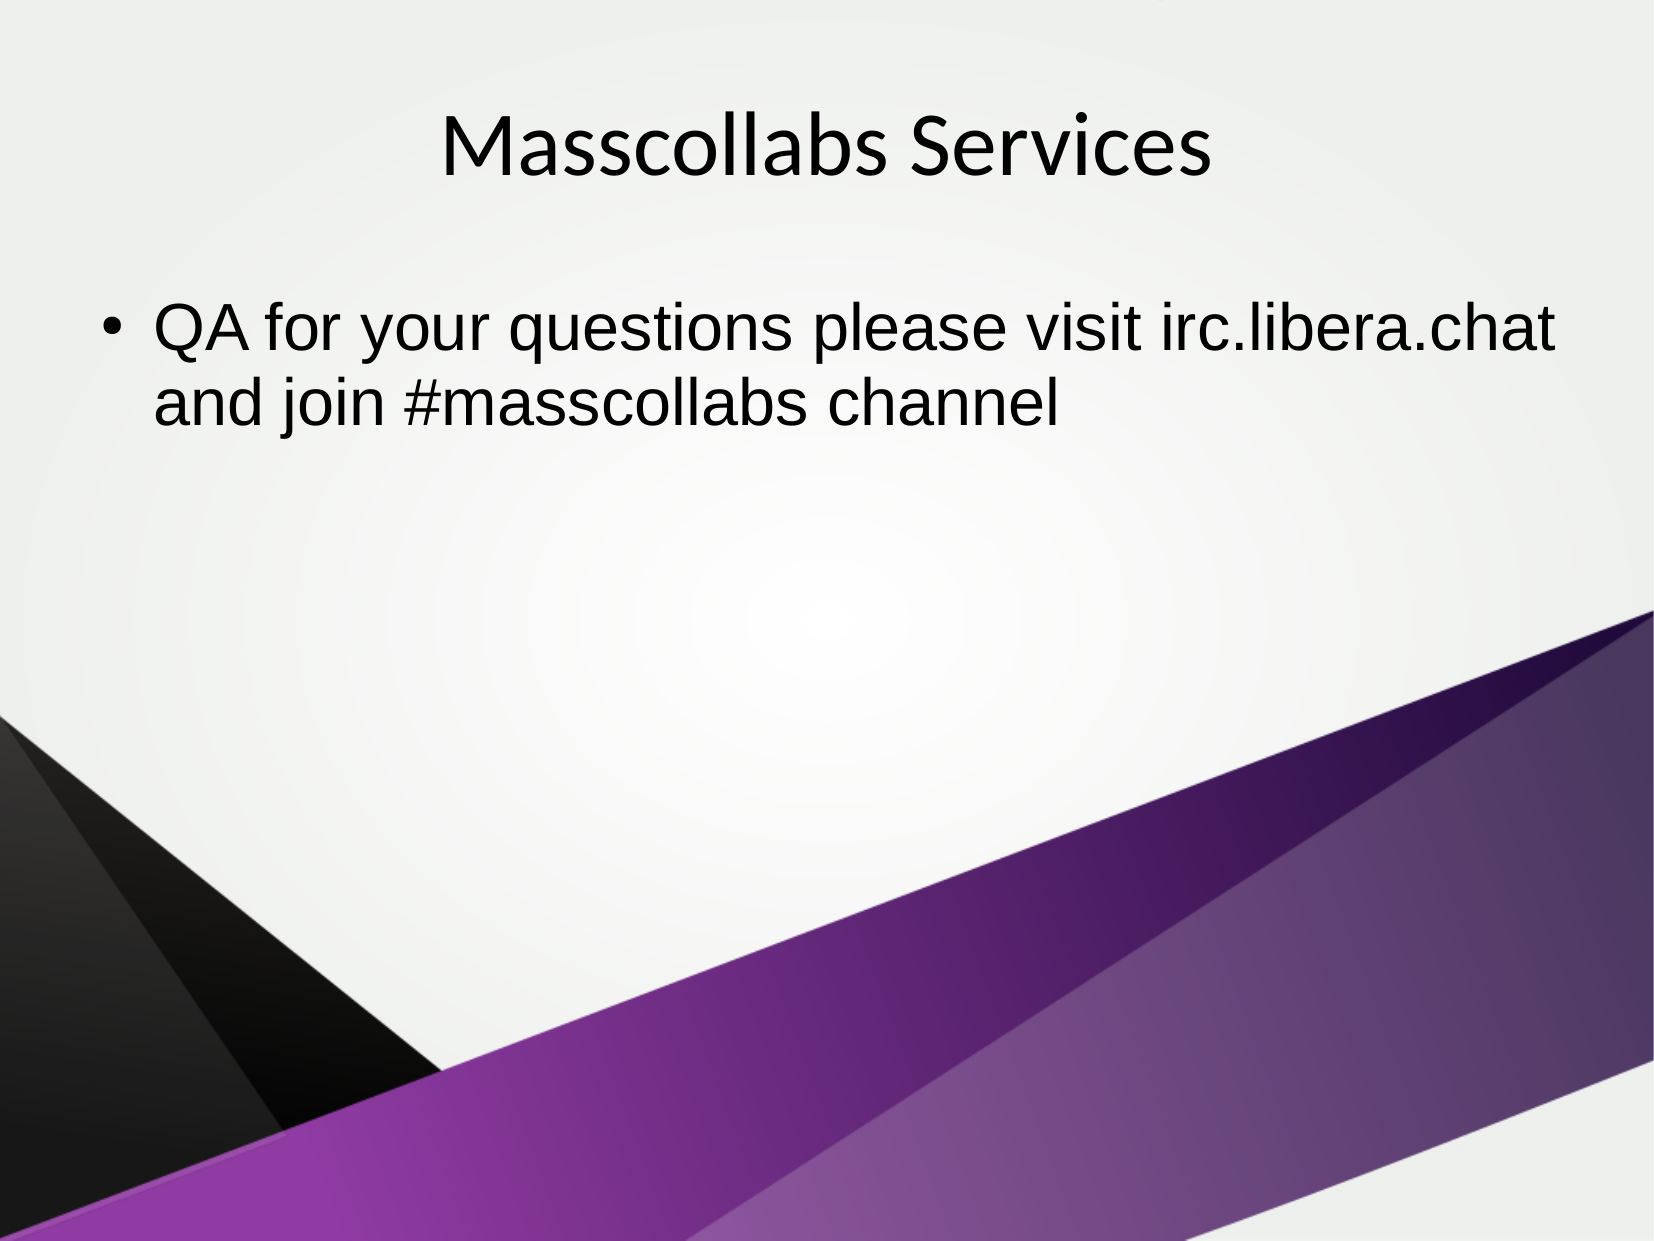

# Masscollabs Services
QA for your questions please visit irc.libera.chat and join #masscollabs channel